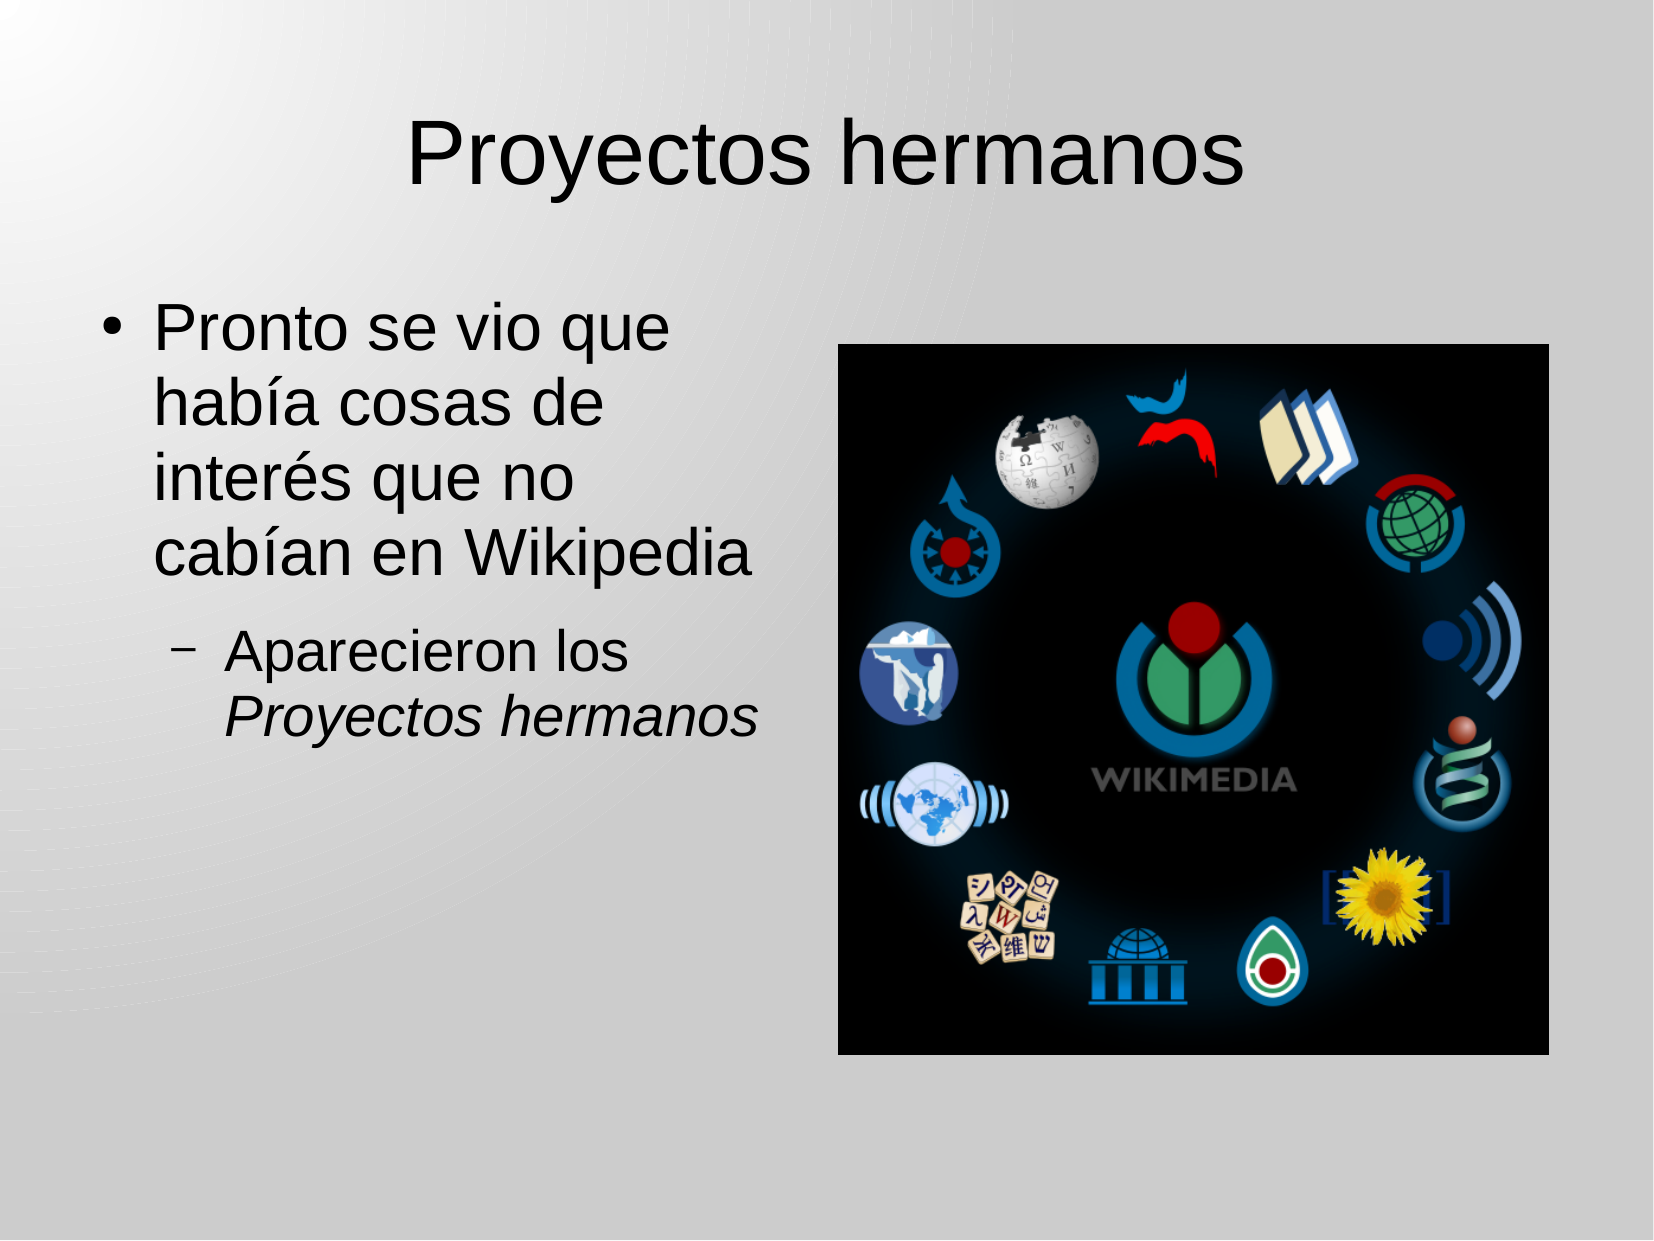

# Proyectos hermanos
Pronto se vio que había cosas de interés que no cabían en Wikipedia
Aparecieron los Proyectos hermanos